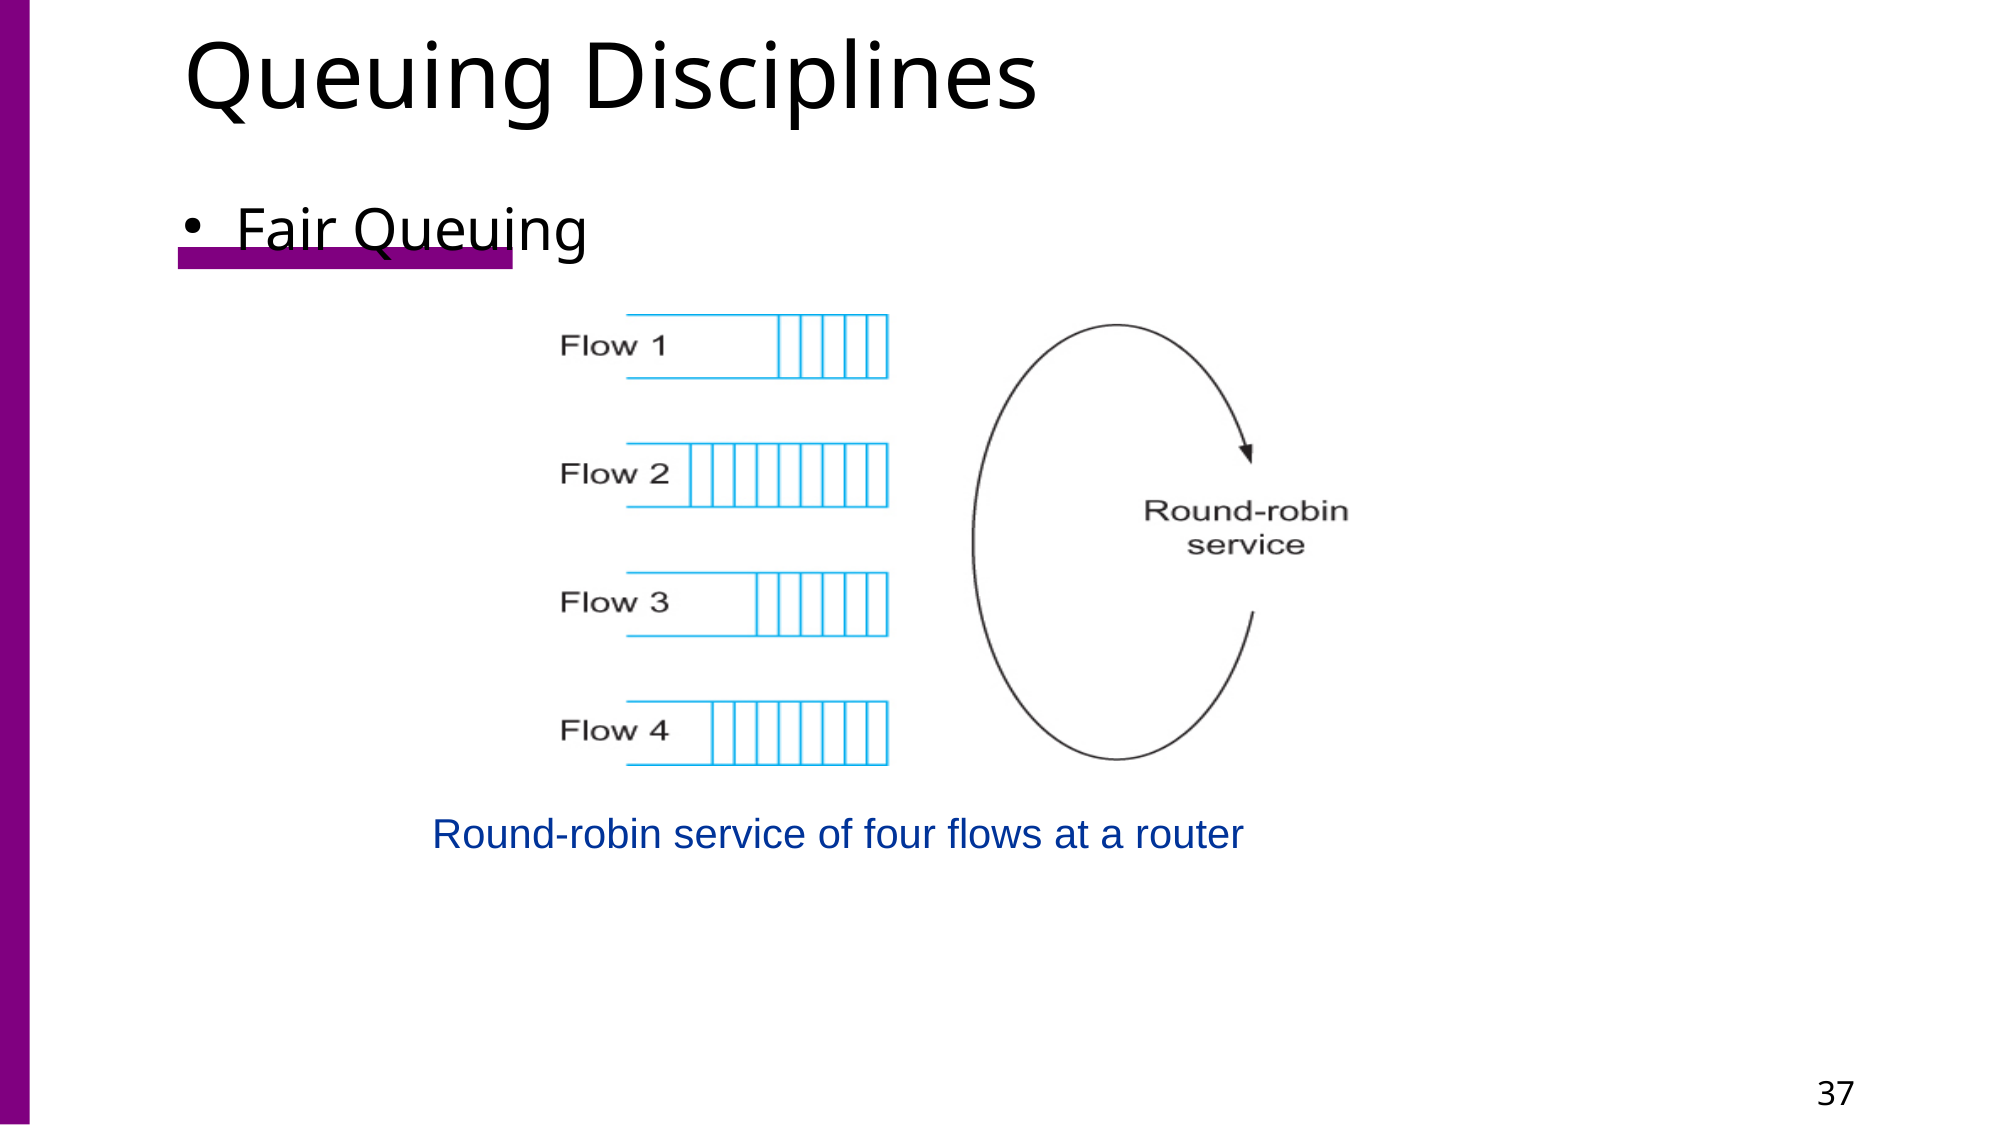

# Queuing Disciplines
Fair Queuing
Round-robin service of four flows at a router